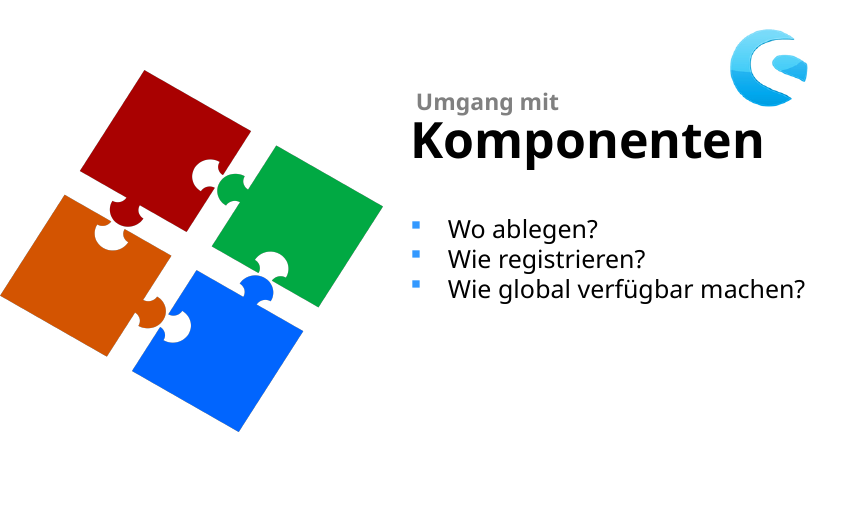

# Umgang mit
Komponenten
Wo ablegen?
Wie registrieren?
Wie global verfügbar machen?